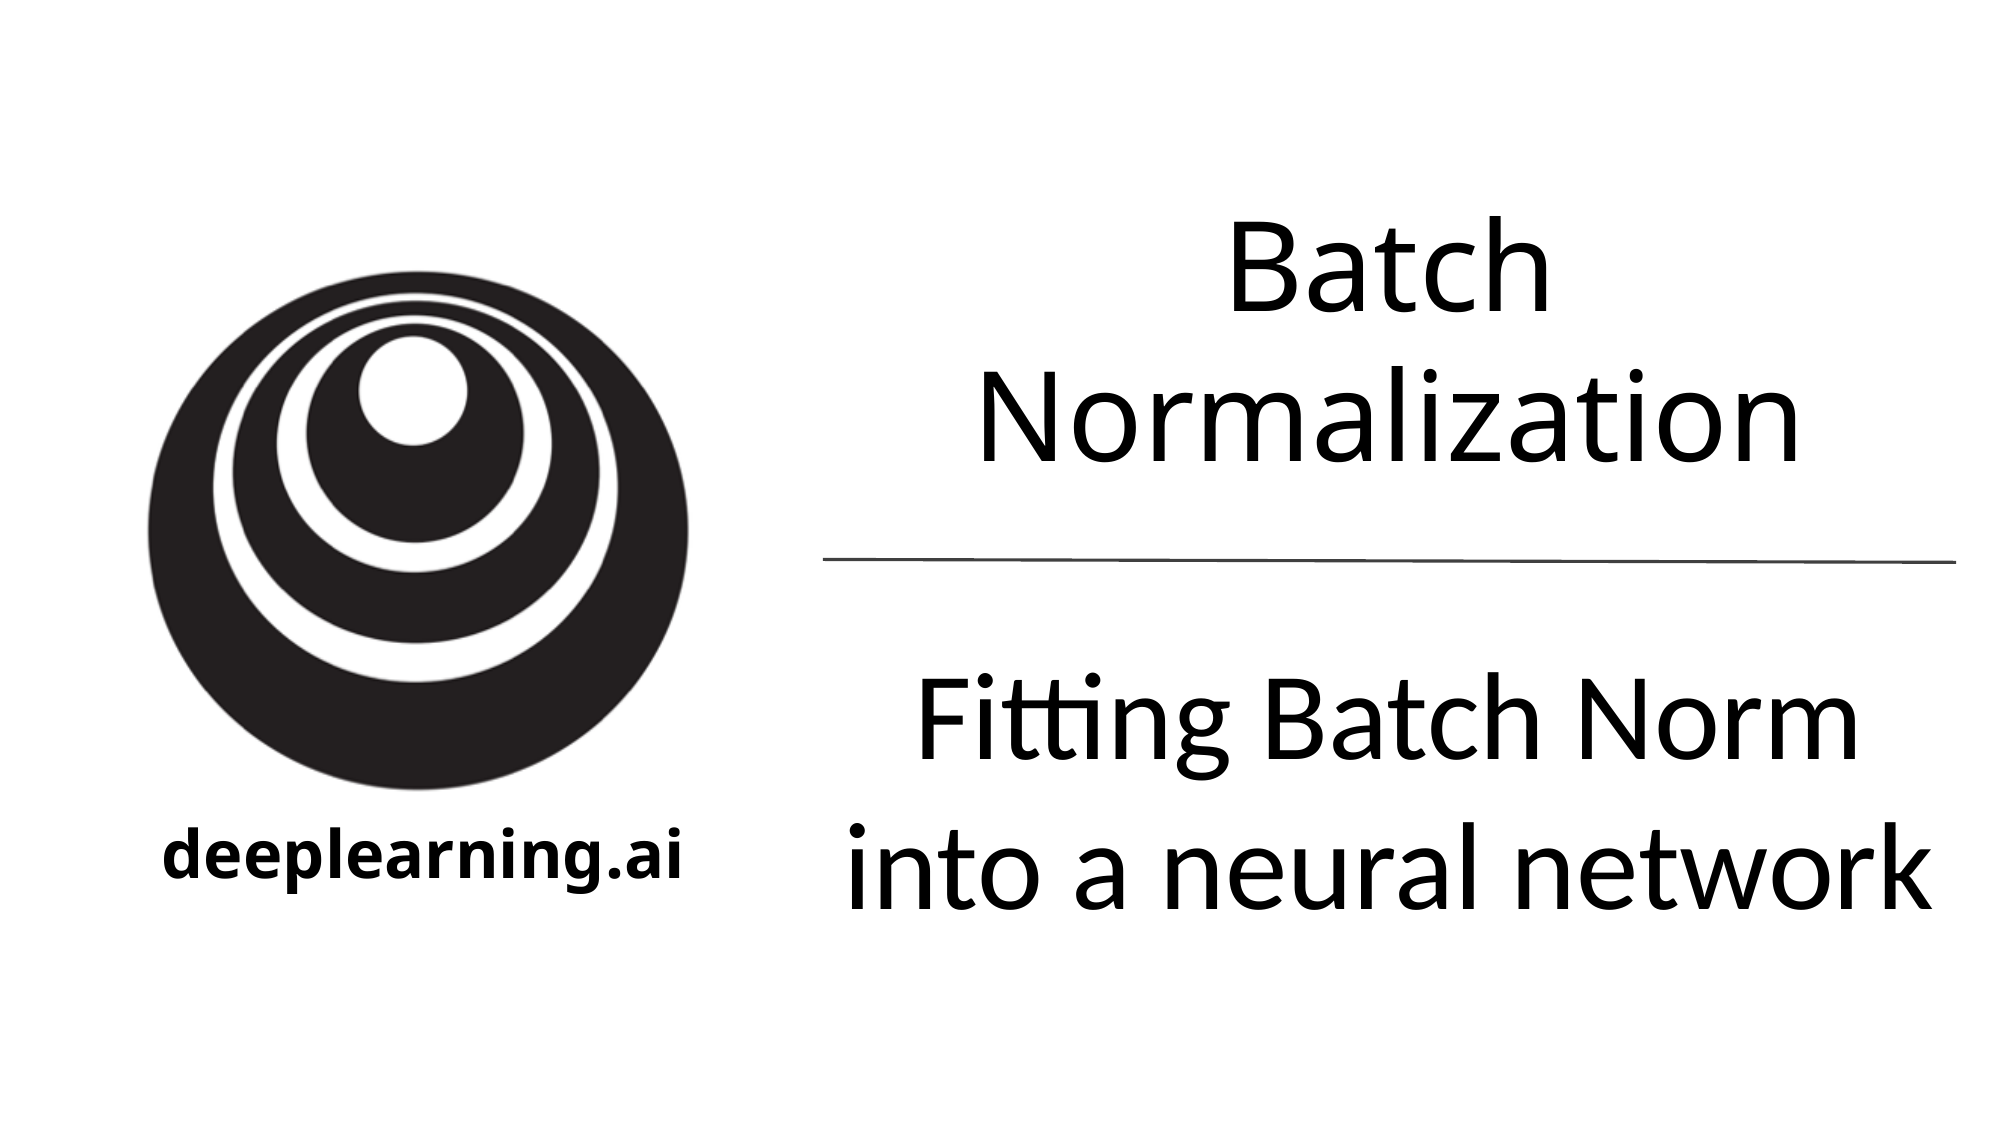

# Batch Normalization
deeplearning.ai
Fitting Batch Norm
into a neural network